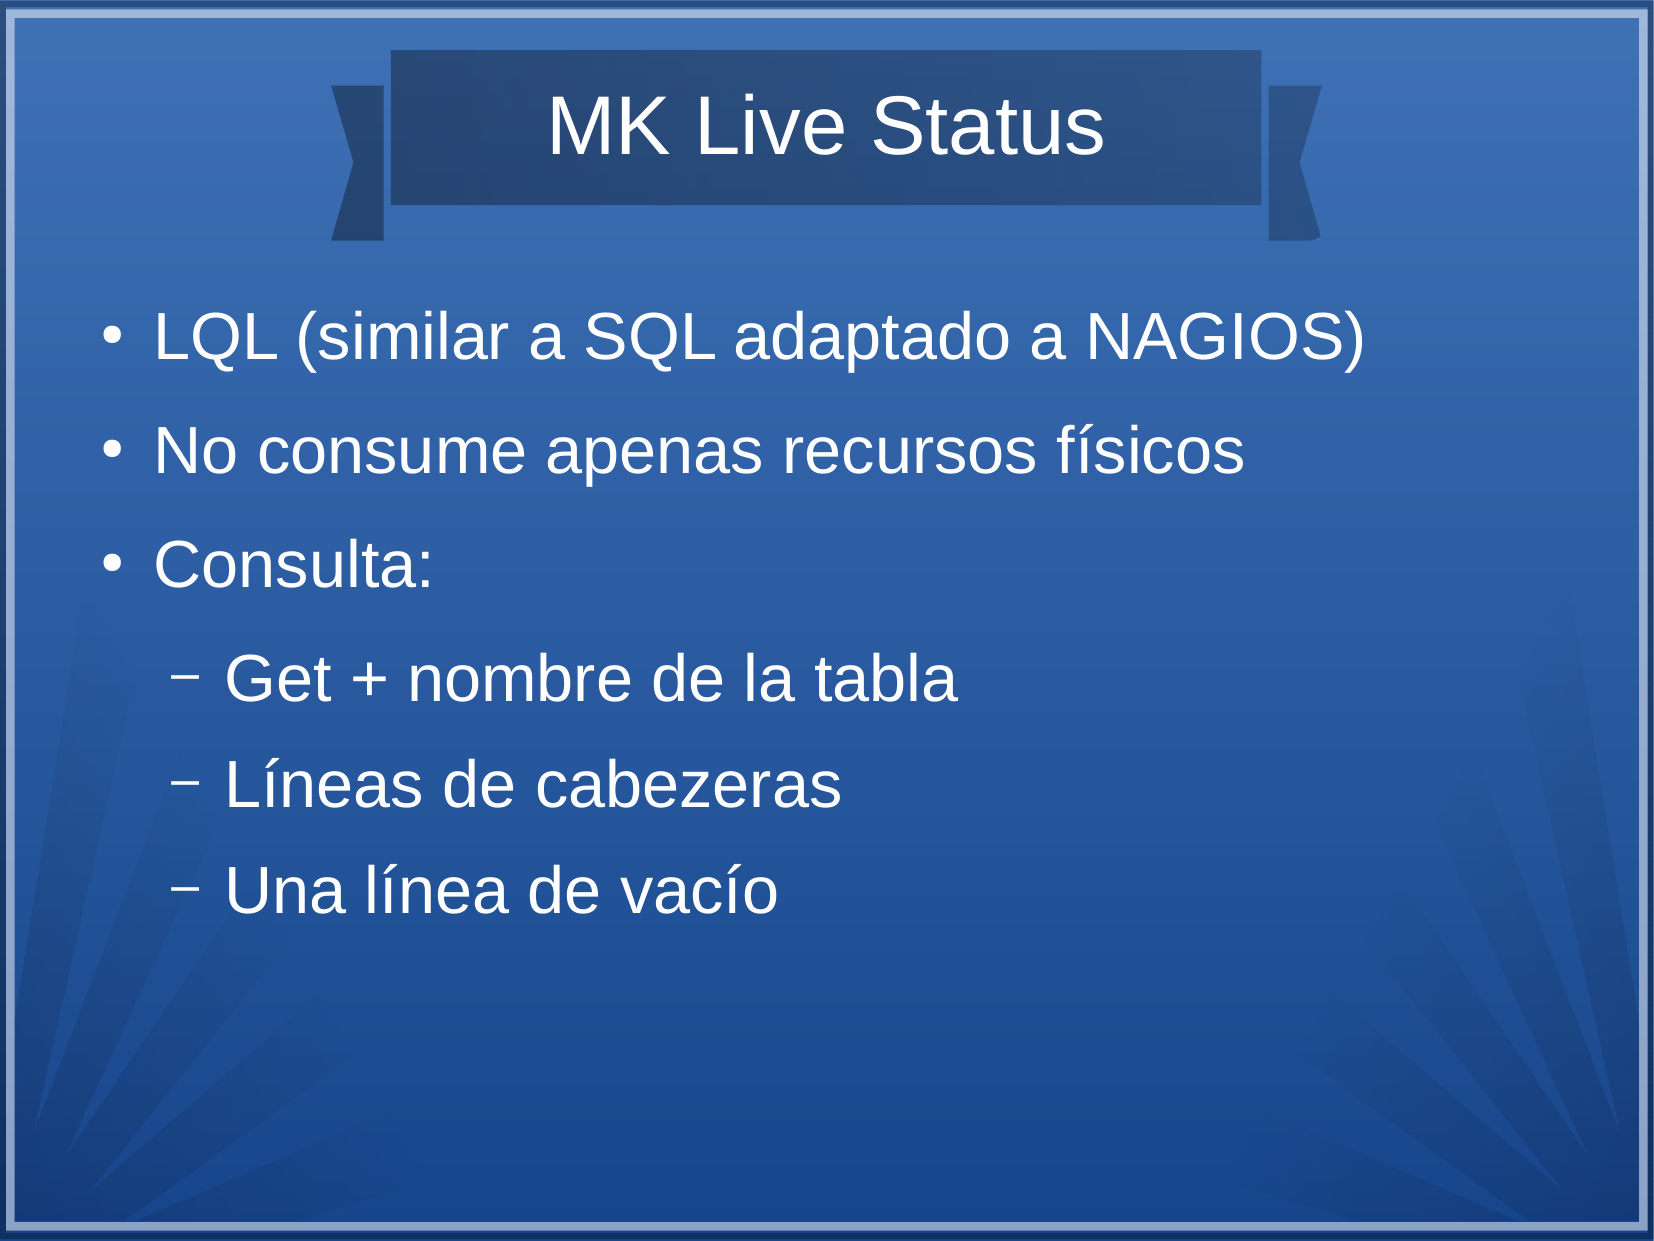

# MK Live Status
LQL (similar a SQL adaptado a NAGIOS)
No consume apenas recursos físicos
Consulta:
Get + nombre de la tabla
Líneas de cabezeras
Una línea de vacío